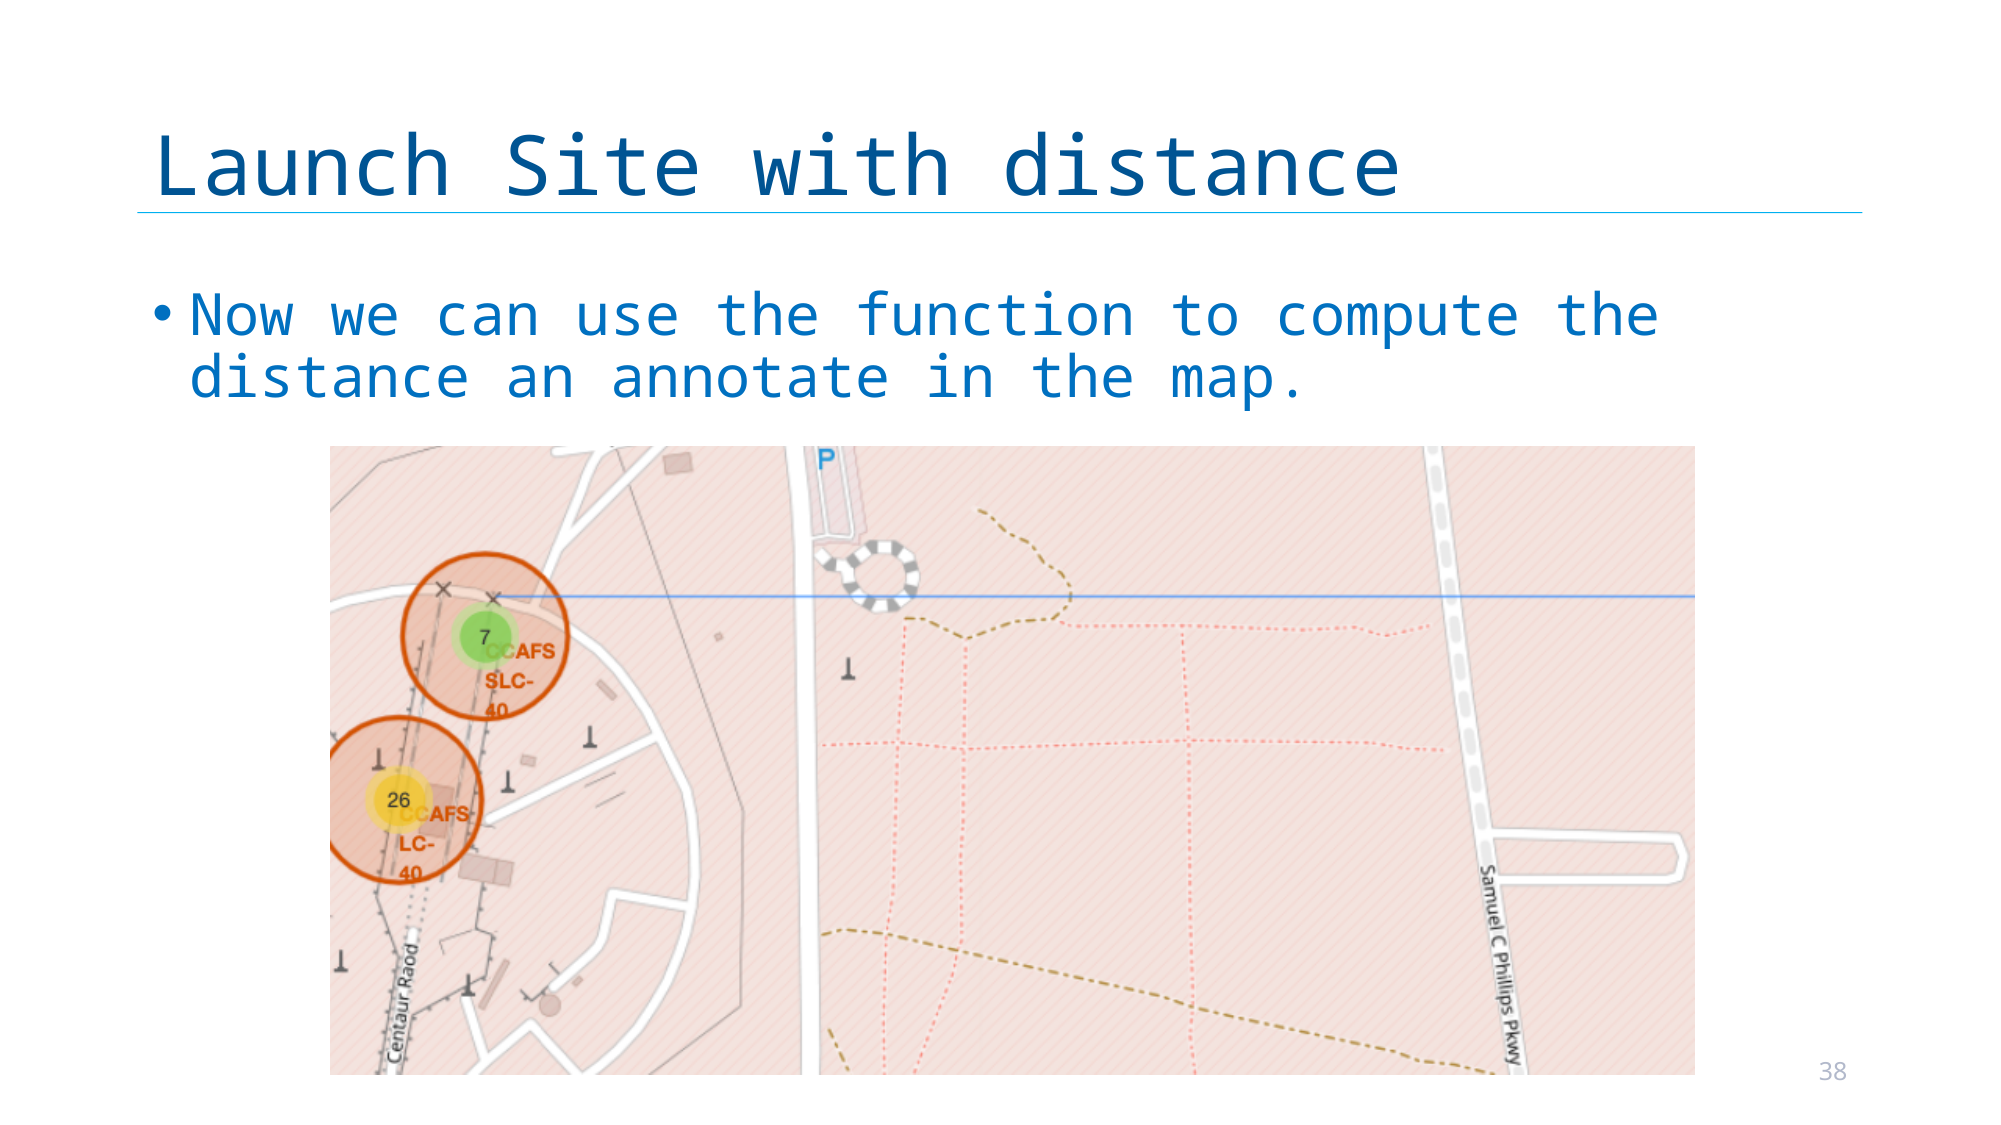

# Launch Site with distance
Now we can use the function to compute the distance an annotate in the map.